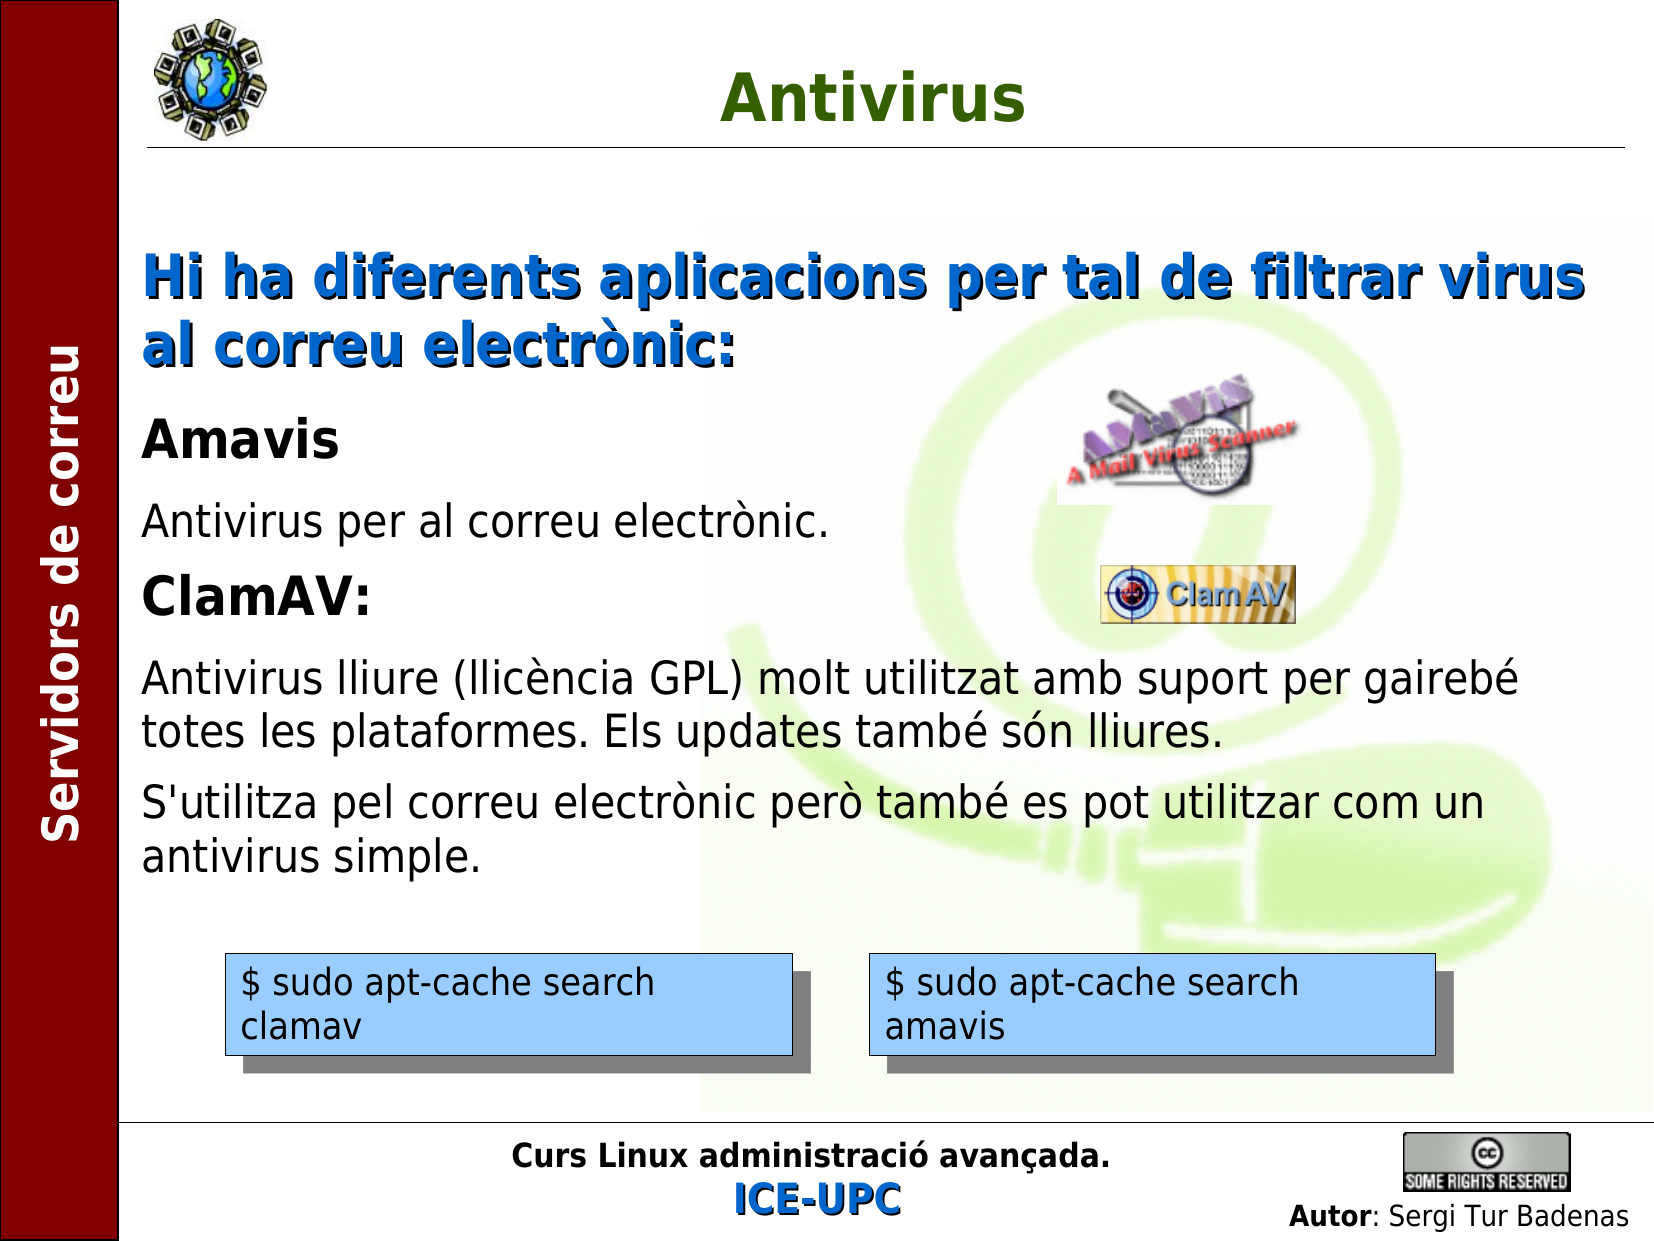

# Antivirus
Hi ha diferents aplicacions per tal de filtrar virus al correu electrònic:
Amavis
Antivirus per al correu electrònic.
ClamAV:
Antivirus lliure (llicència GPL) molt utilitzat amb suport per gairebé totes les plataformes. Els updates també són lliures.
S'utilitza pel correu electrònic però també es pot utilitzar com un antivirus simple.
$ sudo apt-cache search clamav
$ sudo apt-cache search amavis